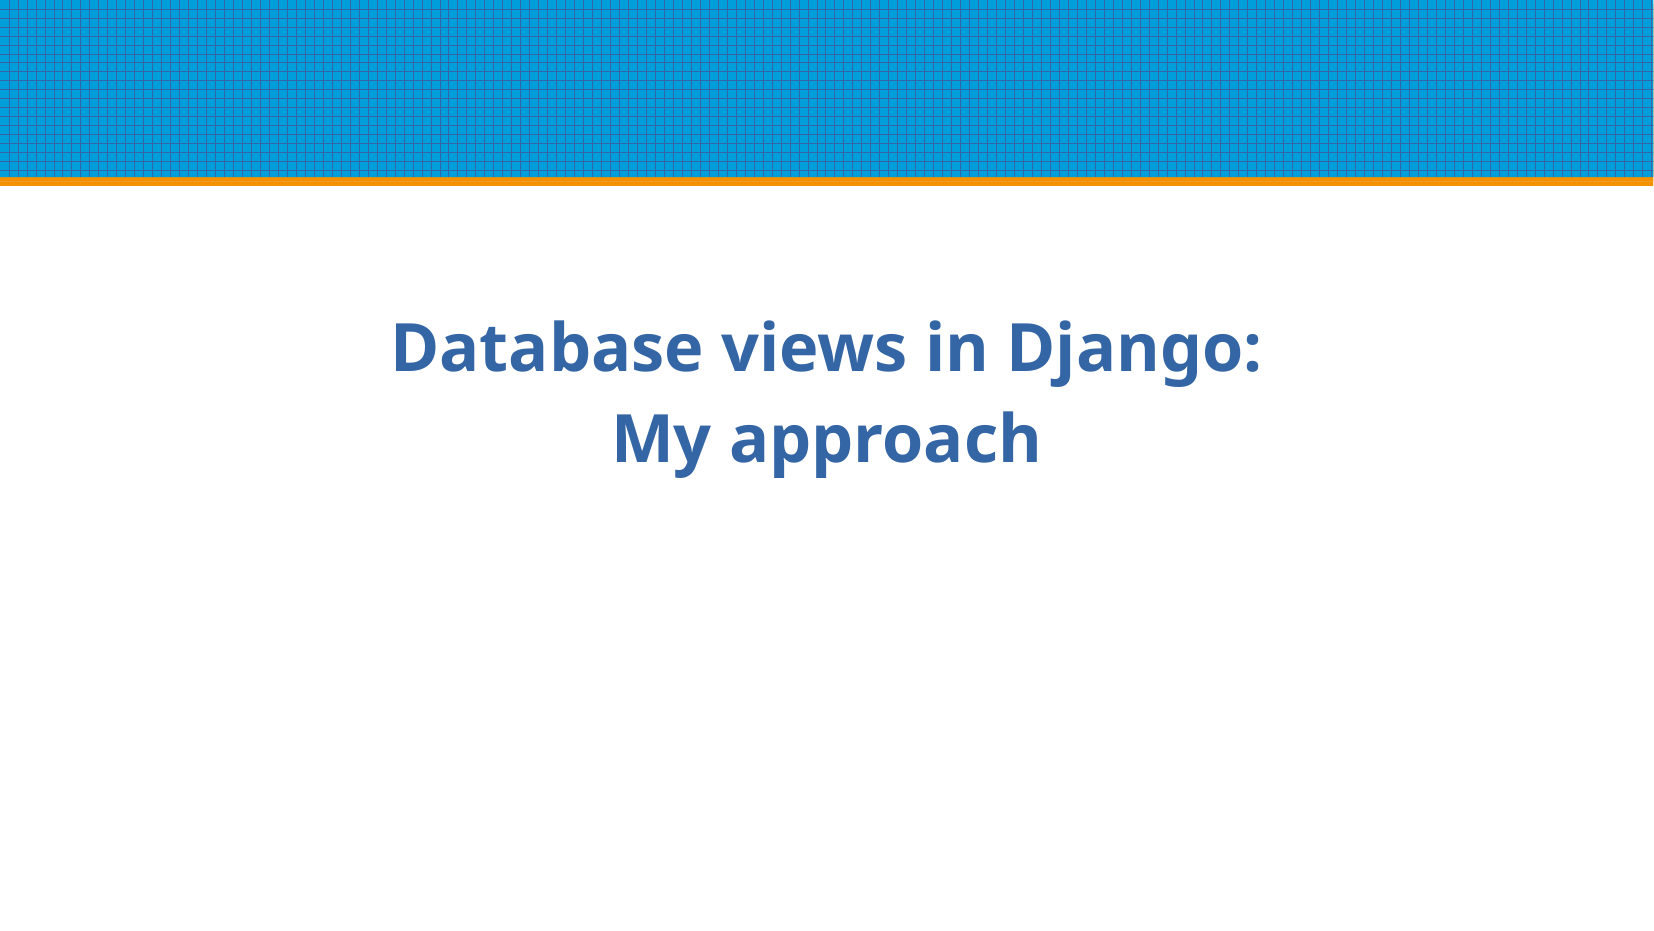

# Database views in Django:
My approach